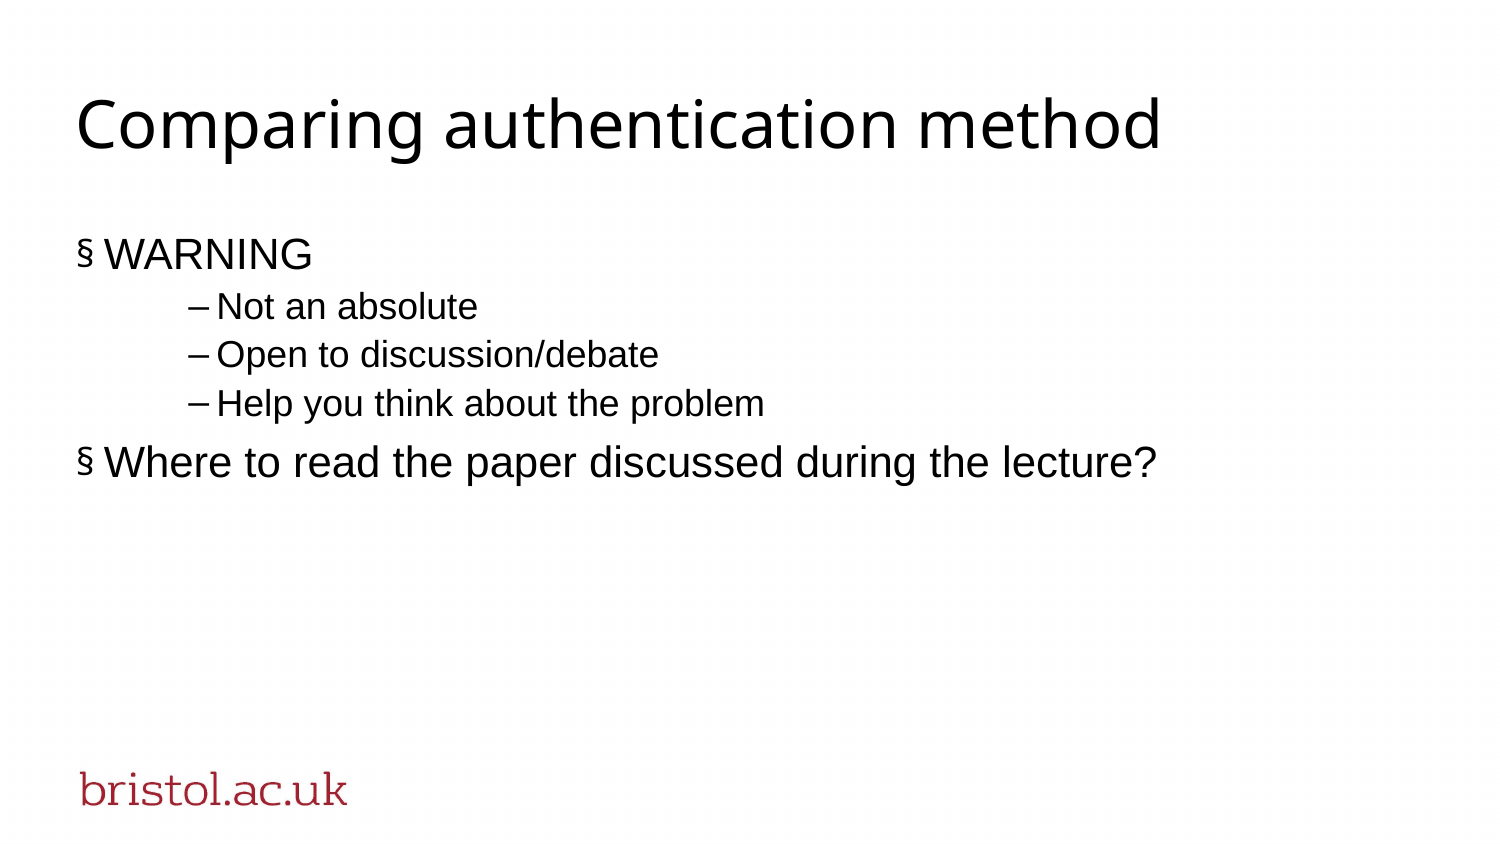

# Comparing authentication method
WARNING
Not an absolute
Open to discussion/debate
Help you think about the problem
Where to read the paper discussed during the lecture?